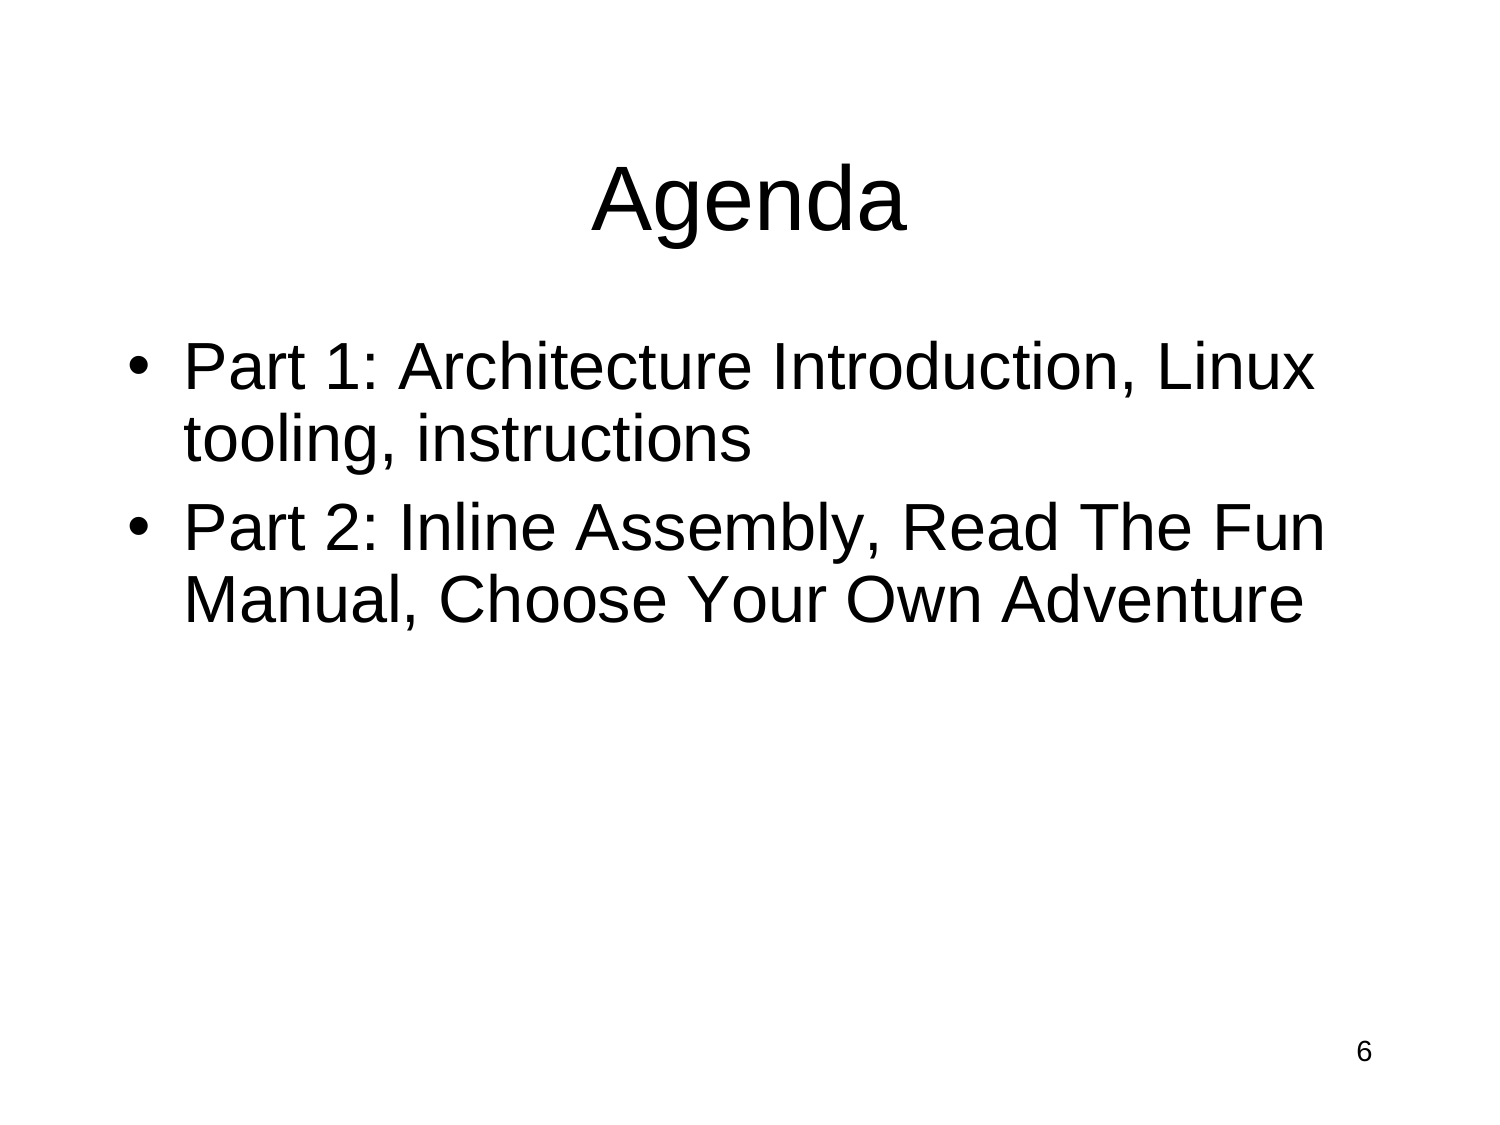

# Agenda
Part 1: Architecture Introduction, Linux tooling, instructions
Part 2: Inline Assembly, Read The Fun Manual, Choose Your Own Adventure